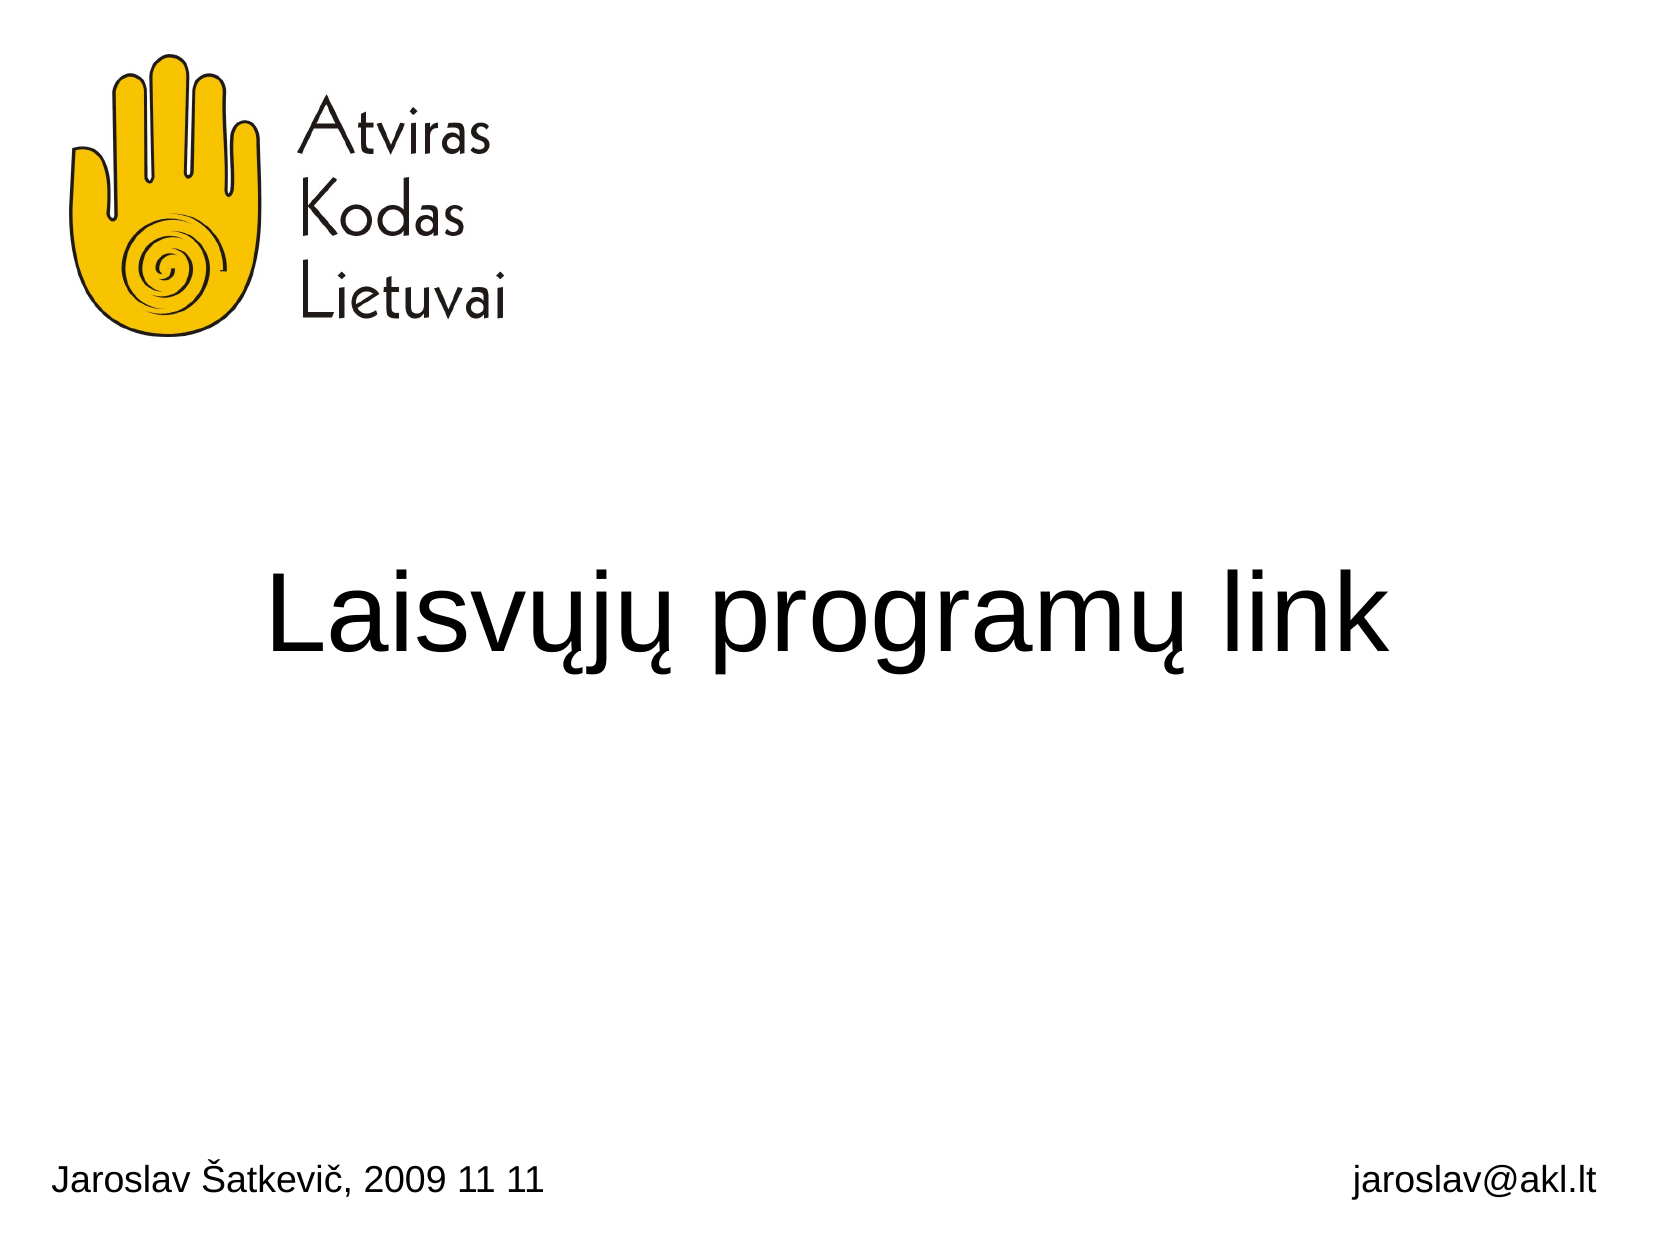

# Laisvųjų programų link
Jaroslav Šatkevič, 2009 11 11
jaroslav@akl.lt